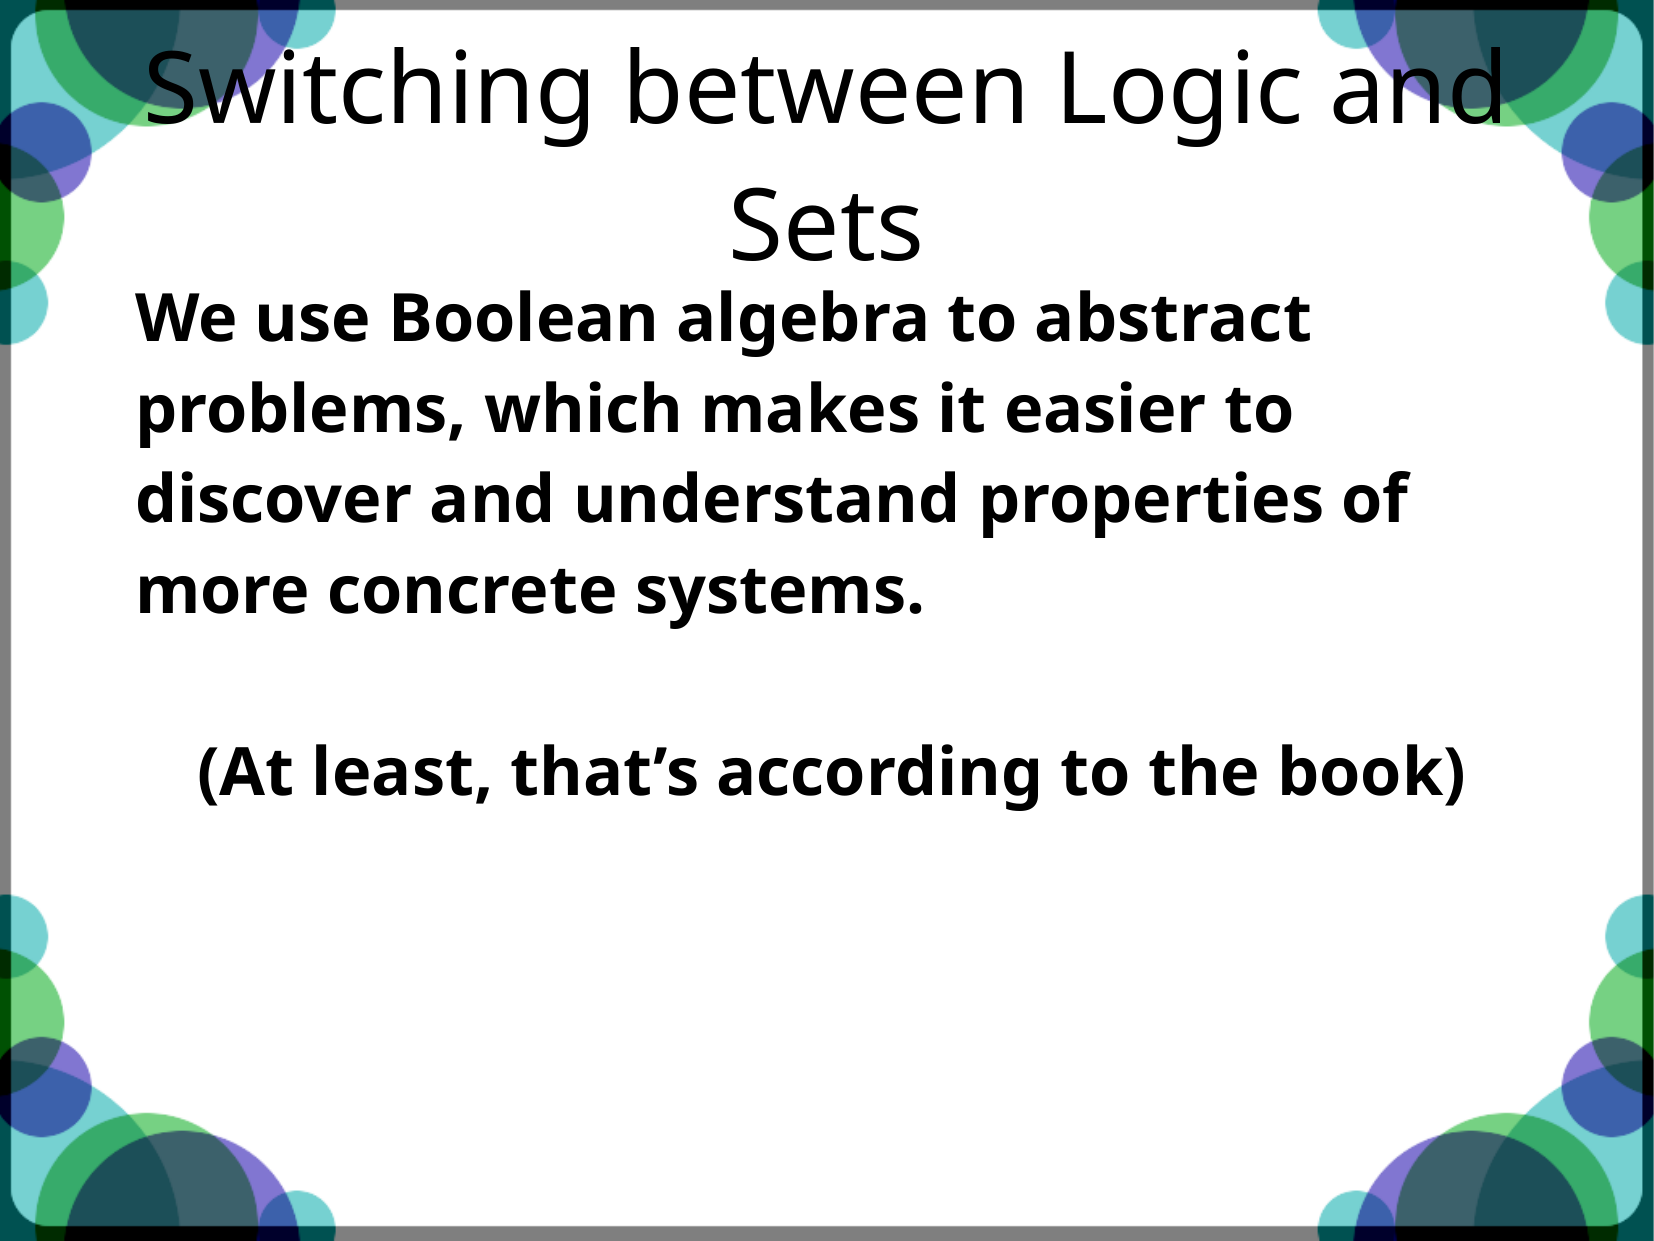

# Switching between Logic and Sets
We use Boolean algebra to abstract problems, which makes it easier to discover and understand properties of more concrete systems.
(At least, that’s according to the book)